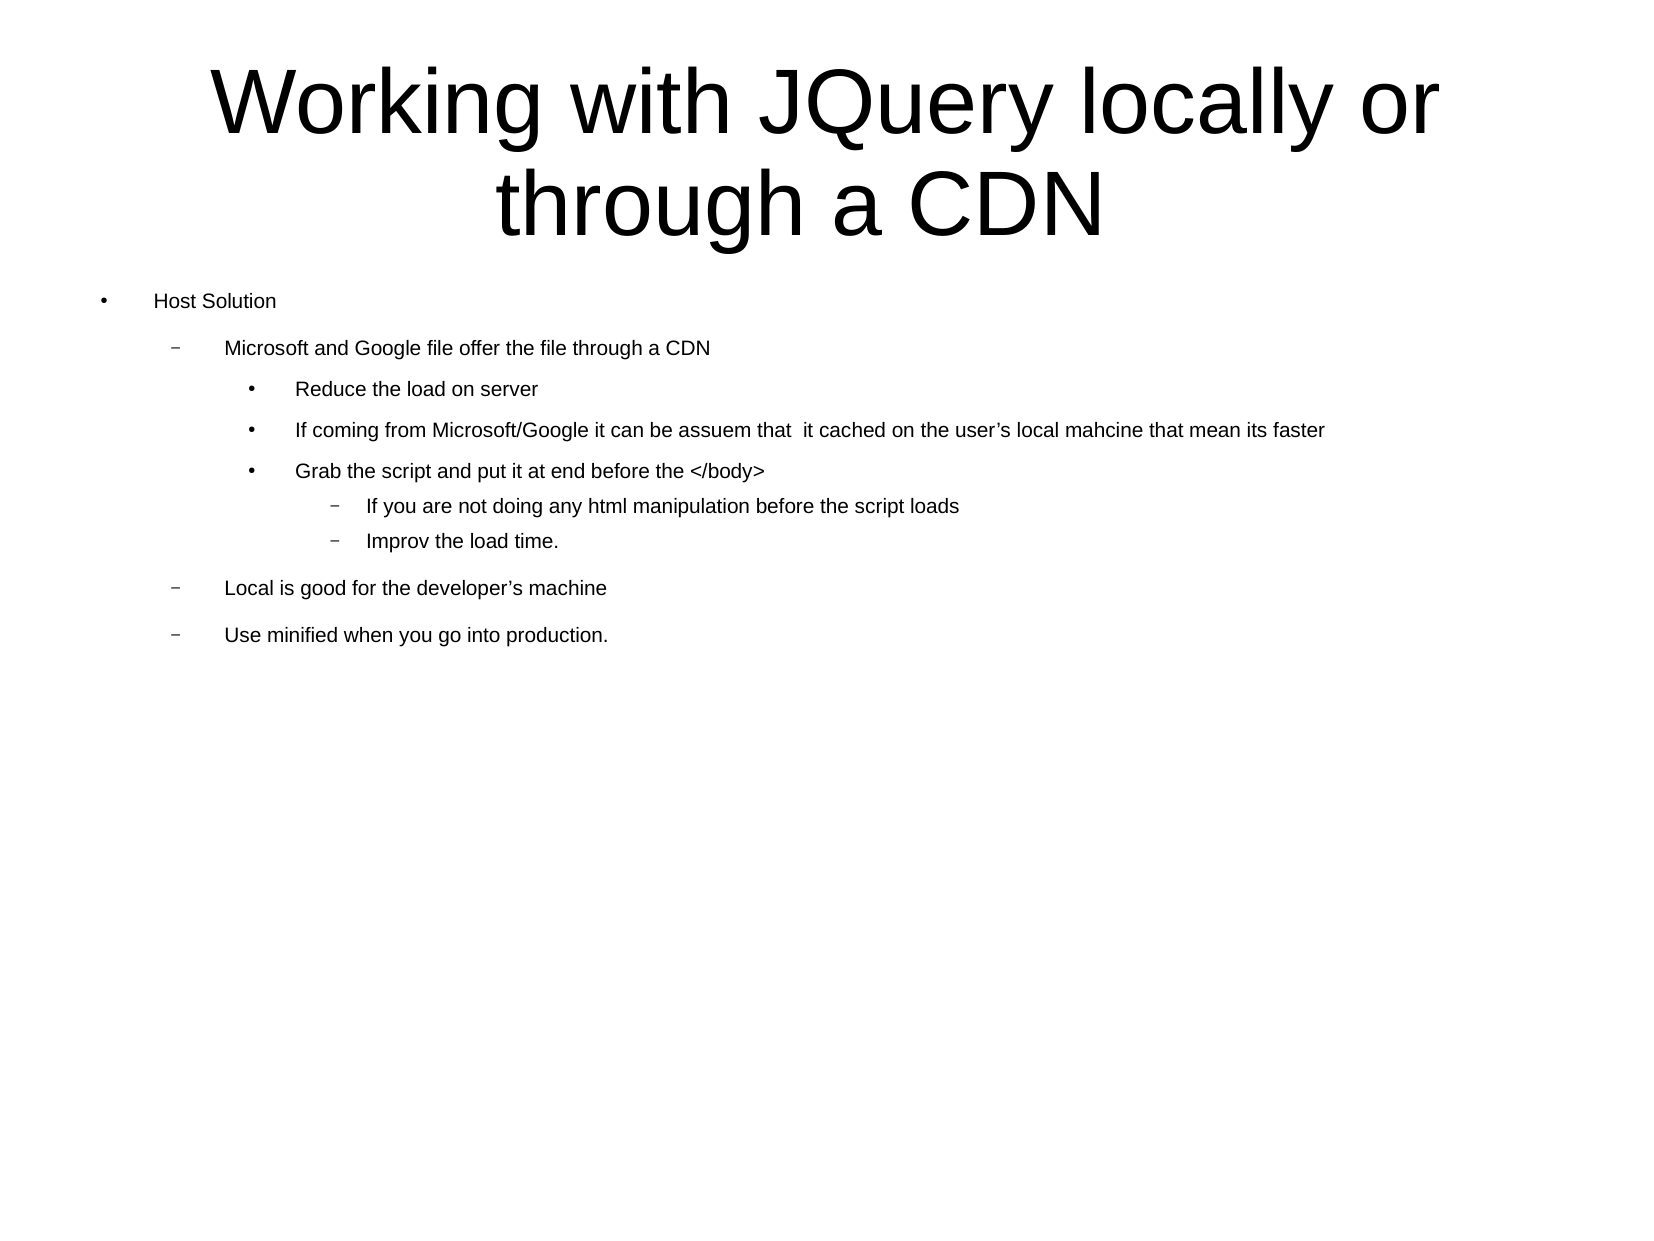

# Working with JQuery locally or through a CDN
Host Solution
Microsoft and Google file offer the file through a CDN
Reduce the load on server
If coming from Microsoft/Google it can be assuem that it cached on the user’s local mahcine that mean its faster
Grab the script and put it at end before the </body>
If you are not doing any html manipulation before the script loads
Improv the load time.
Local is good for the developer’s machine
Use minified when you go into production.